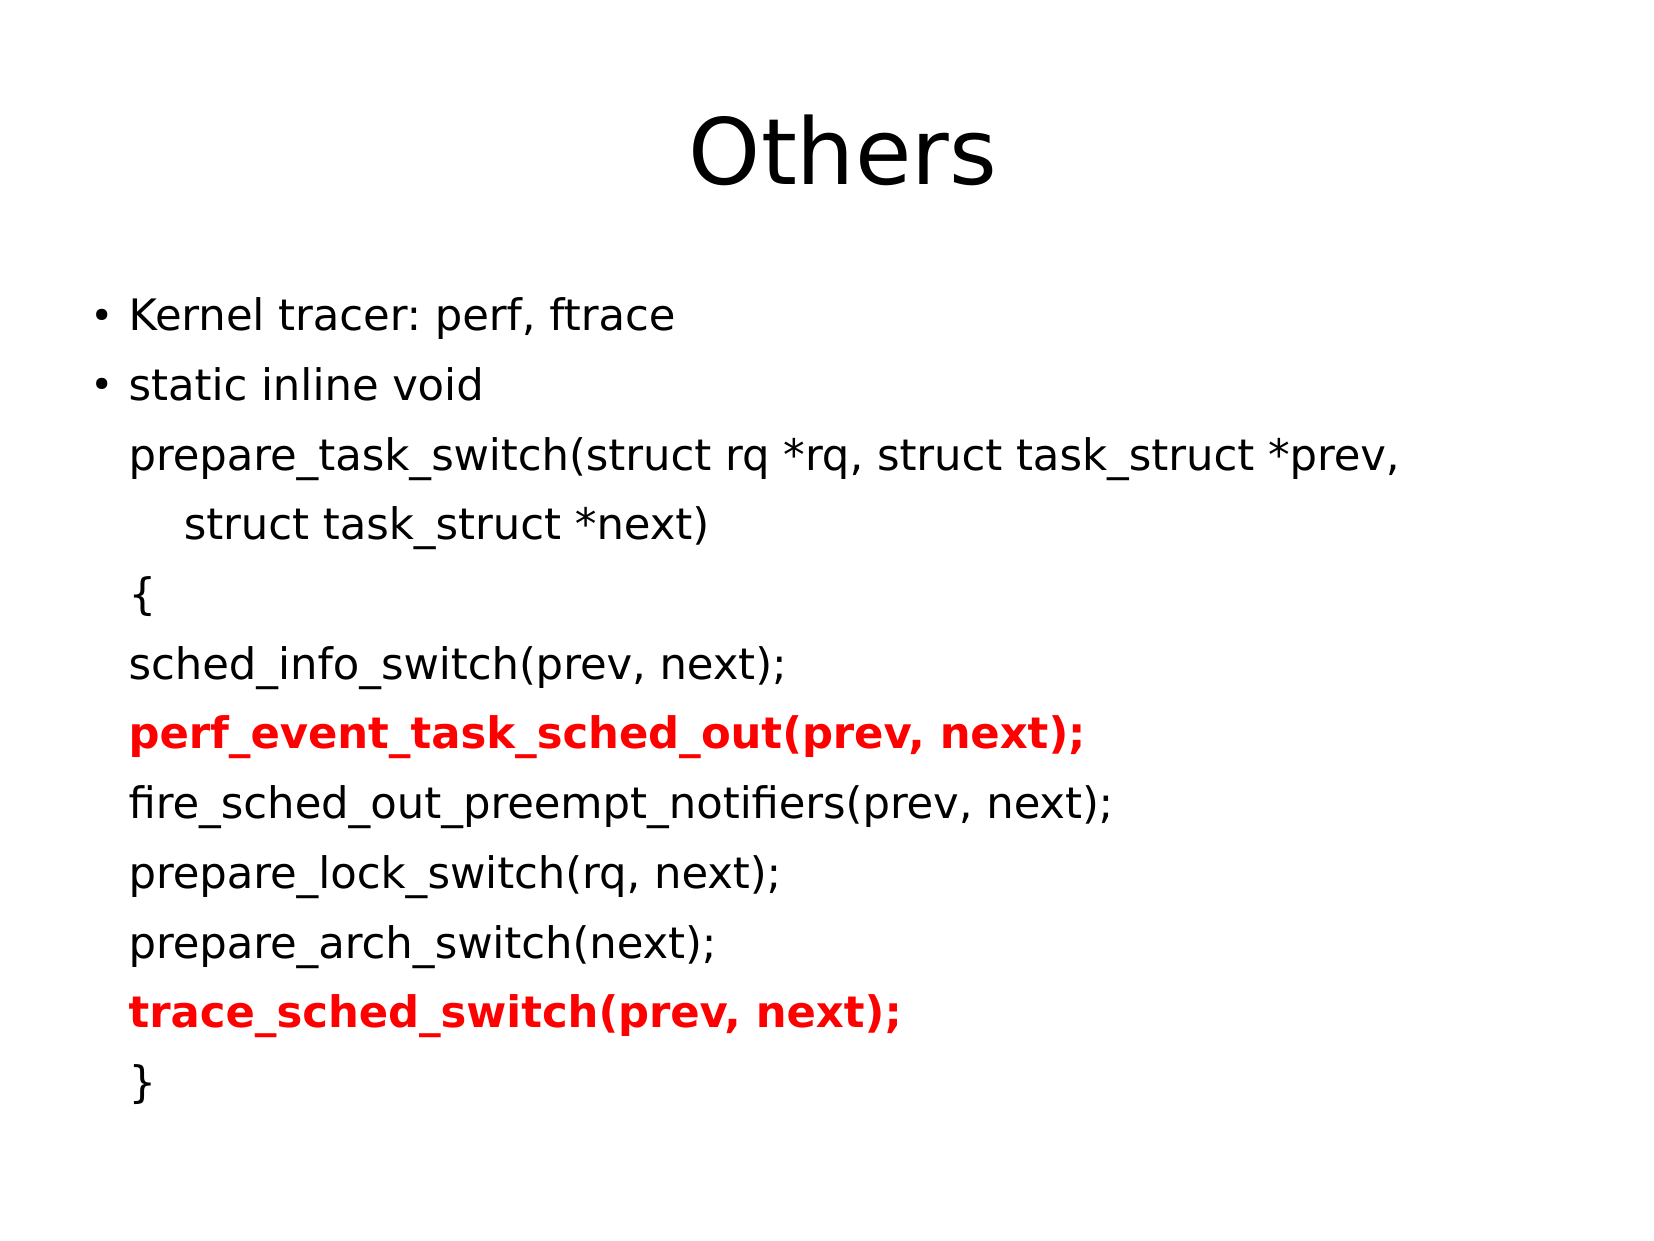

# Others
Kernel tracer: perf, ftrace
static inline void
prepare_task_switch(struct rq *rq, struct task_struct *prev,
 struct task_struct *next)
{
sched_info_switch(prev, next);
perf_event_task_sched_out(prev, next);
fire_sched_out_preempt_notifiers(prev, next);
prepare_lock_switch(rq, next);
prepare_arch_switch(next);
trace_sched_switch(prev, next);
}